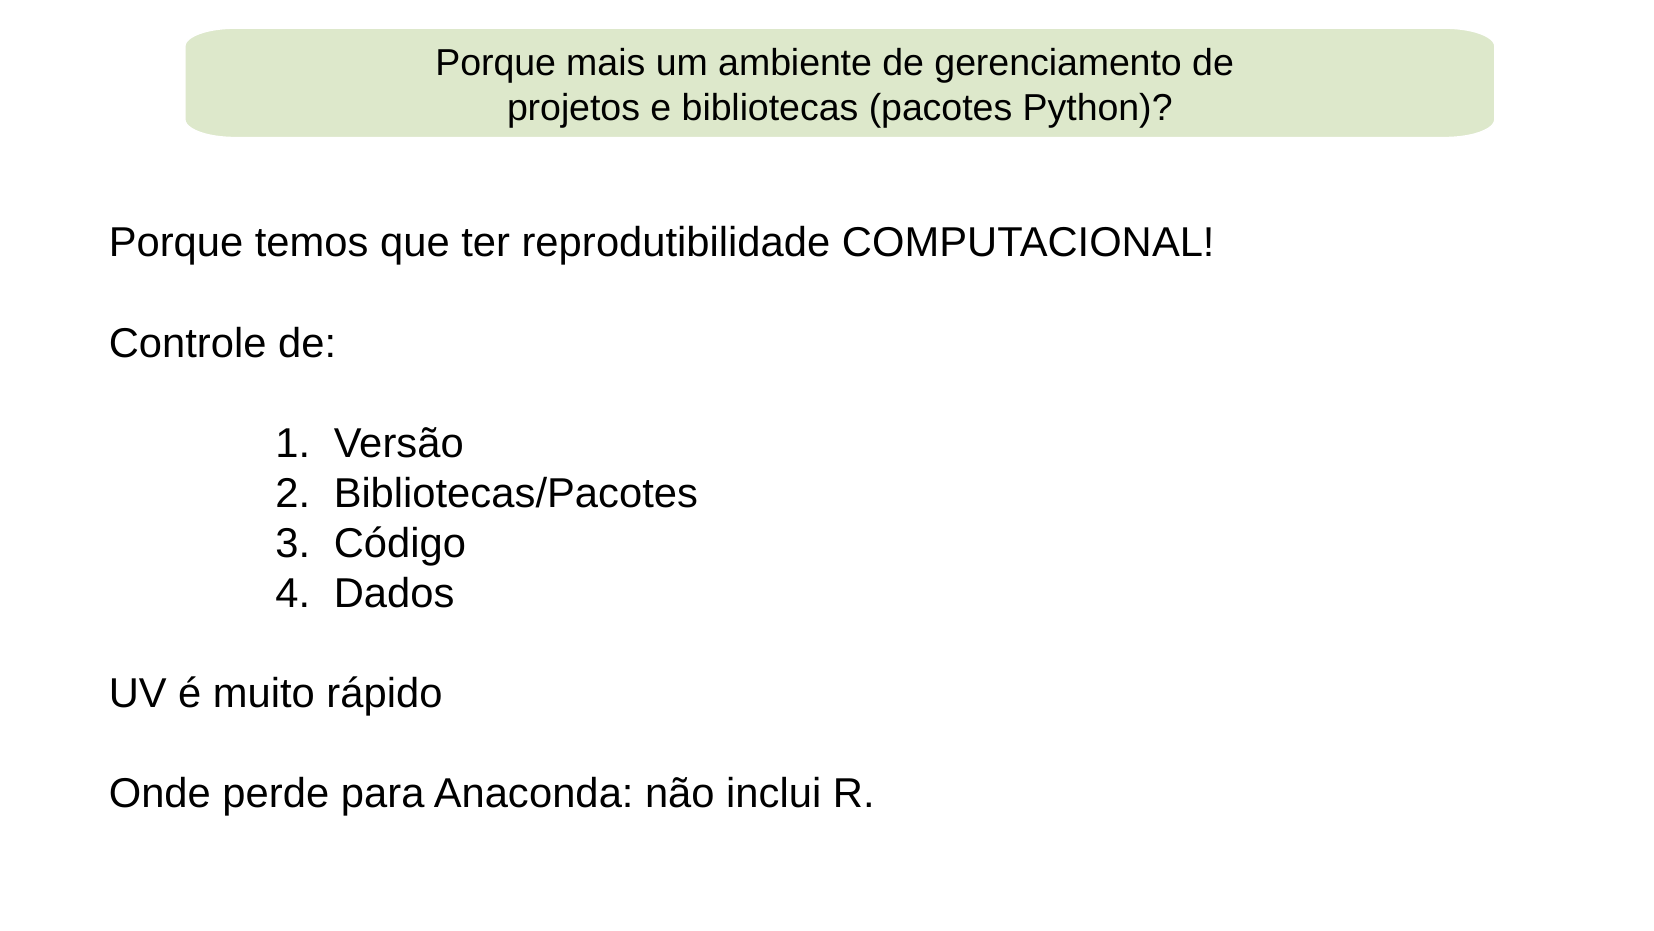

Porque mais um ambiente de gerenciamento de
projetos e bibliotecas (pacotes Python)?
Porque temos que ter reprodutibilidade COMPUTACIONAL!
Controle de:
Versão
Bibliotecas/Pacotes
Código
Dados
UV é muito rápido
Onde perde para Anaconda: não inclui R.